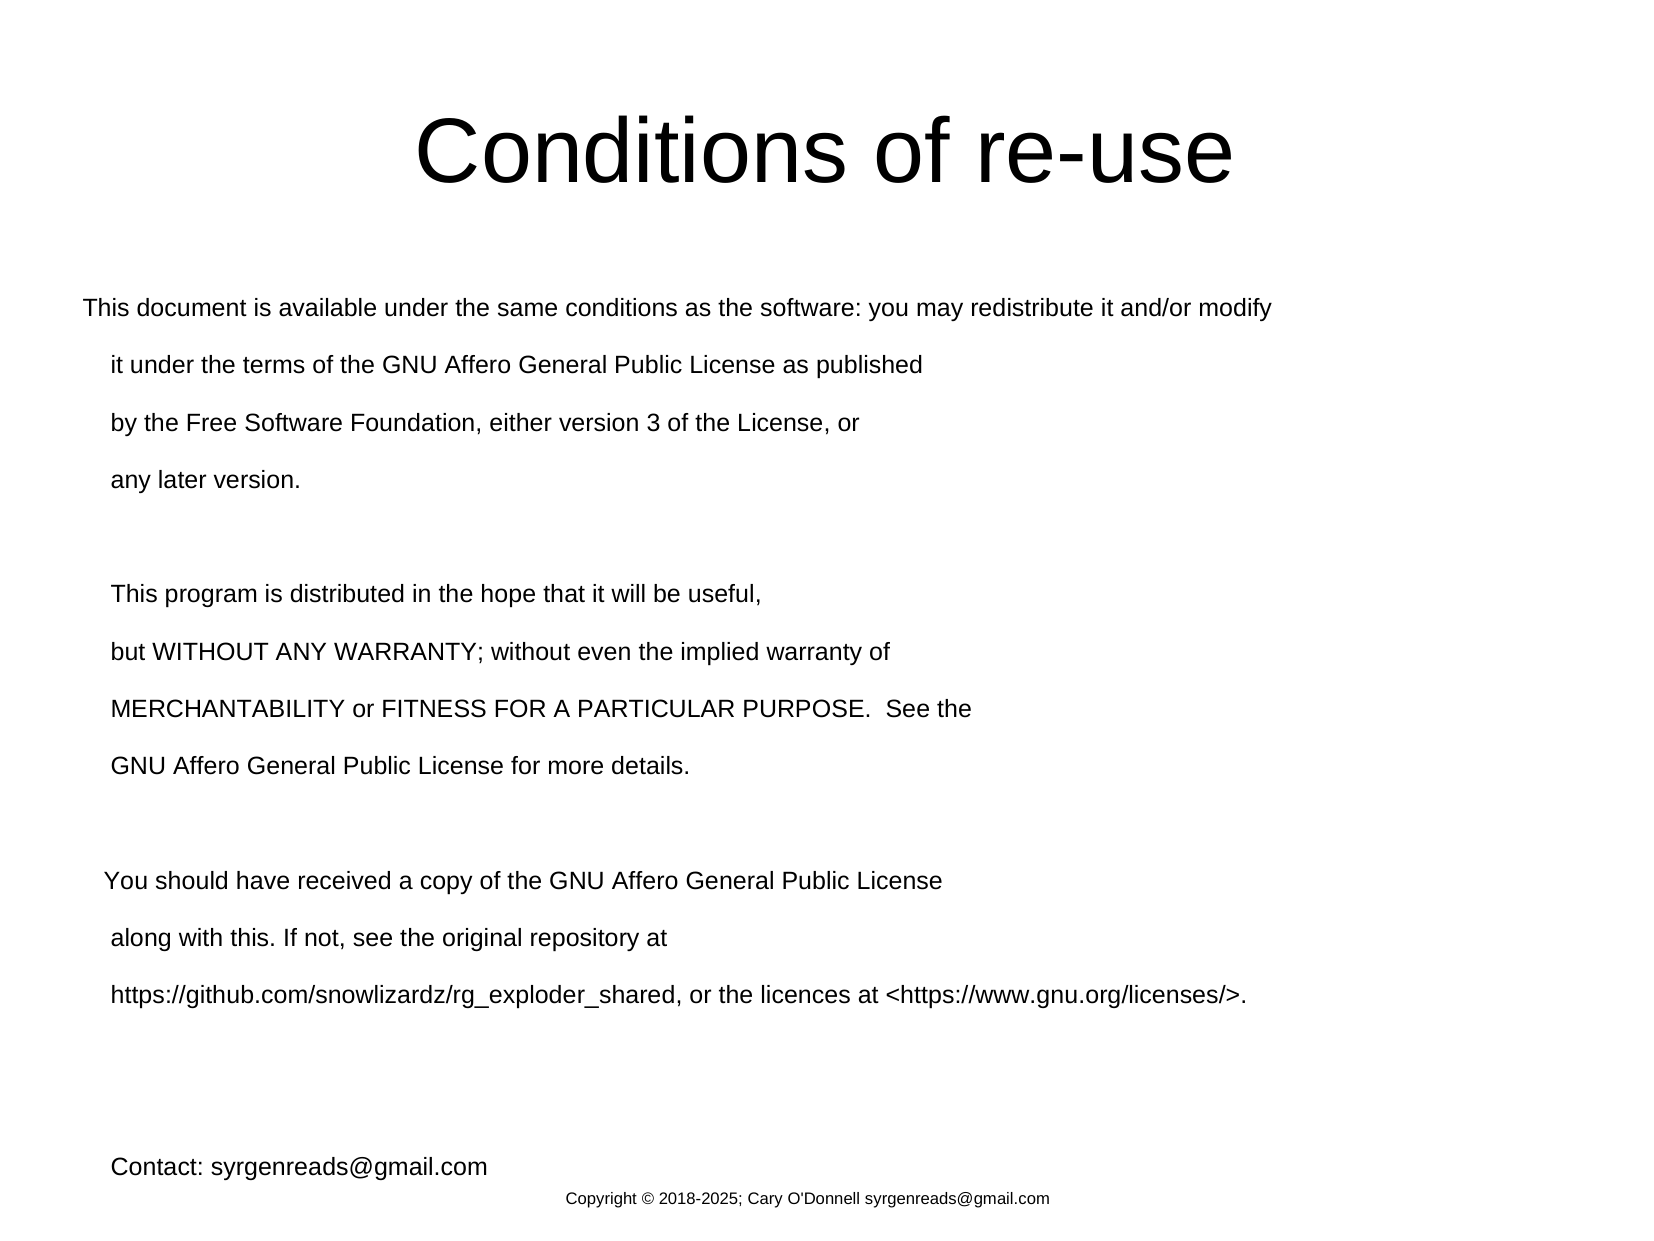

# Conditions of re-use
This document is available under the same conditions as the software: you may redistribute it and/or modify
 it under the terms of the GNU Affero General Public License as published
 by the Free Software Foundation, either version 3 of the License, or
 any later version.
 This program is distributed in the hope that it will be useful,
 but WITHOUT ANY WARRANTY; without even the implied warranty of
 MERCHANTABILITY or FITNESS FOR A PARTICULAR PURPOSE. See the
 GNU Affero General Public License for more details.
 You should have received a copy of the GNU Affero General Public License
 along with this. If not, see the original repository at
 https://github.com/snowlizardz/rg_exploder_shared, or the licences at <https://www.gnu.org/licenses/>.
 Contact: syrgenreads@gmail.com